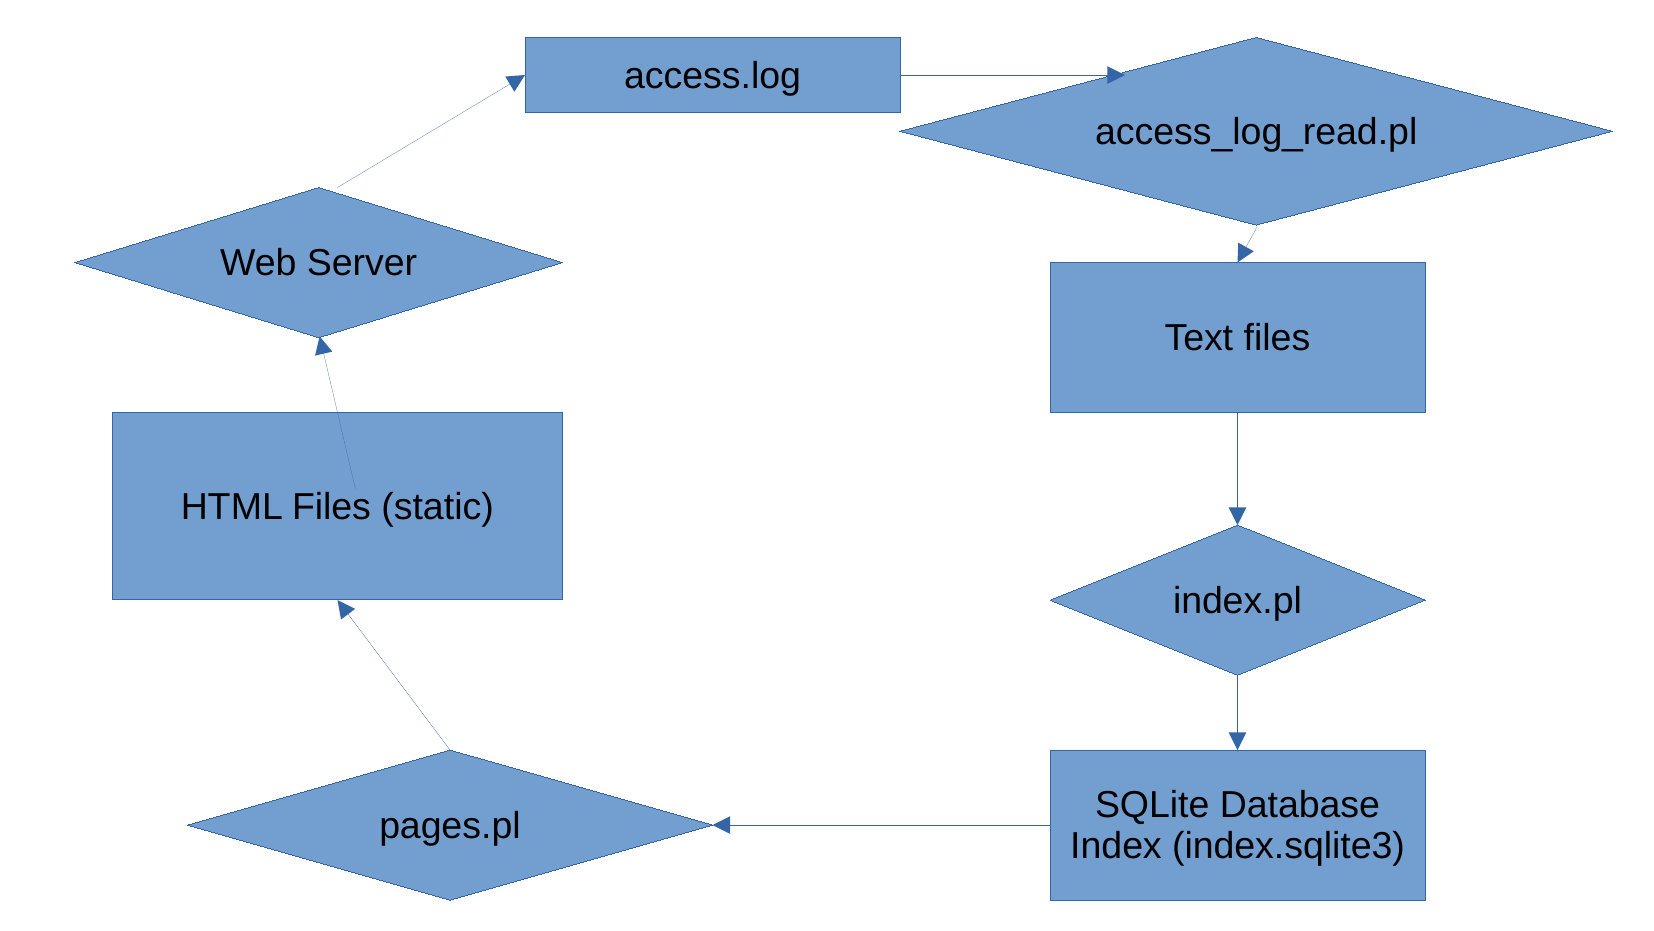

access.log
access_log_read.pl
Web Server
Text files
HTML Files (static)
index.pl
pages.pl
SQLite Database Index (index.sqlite3)